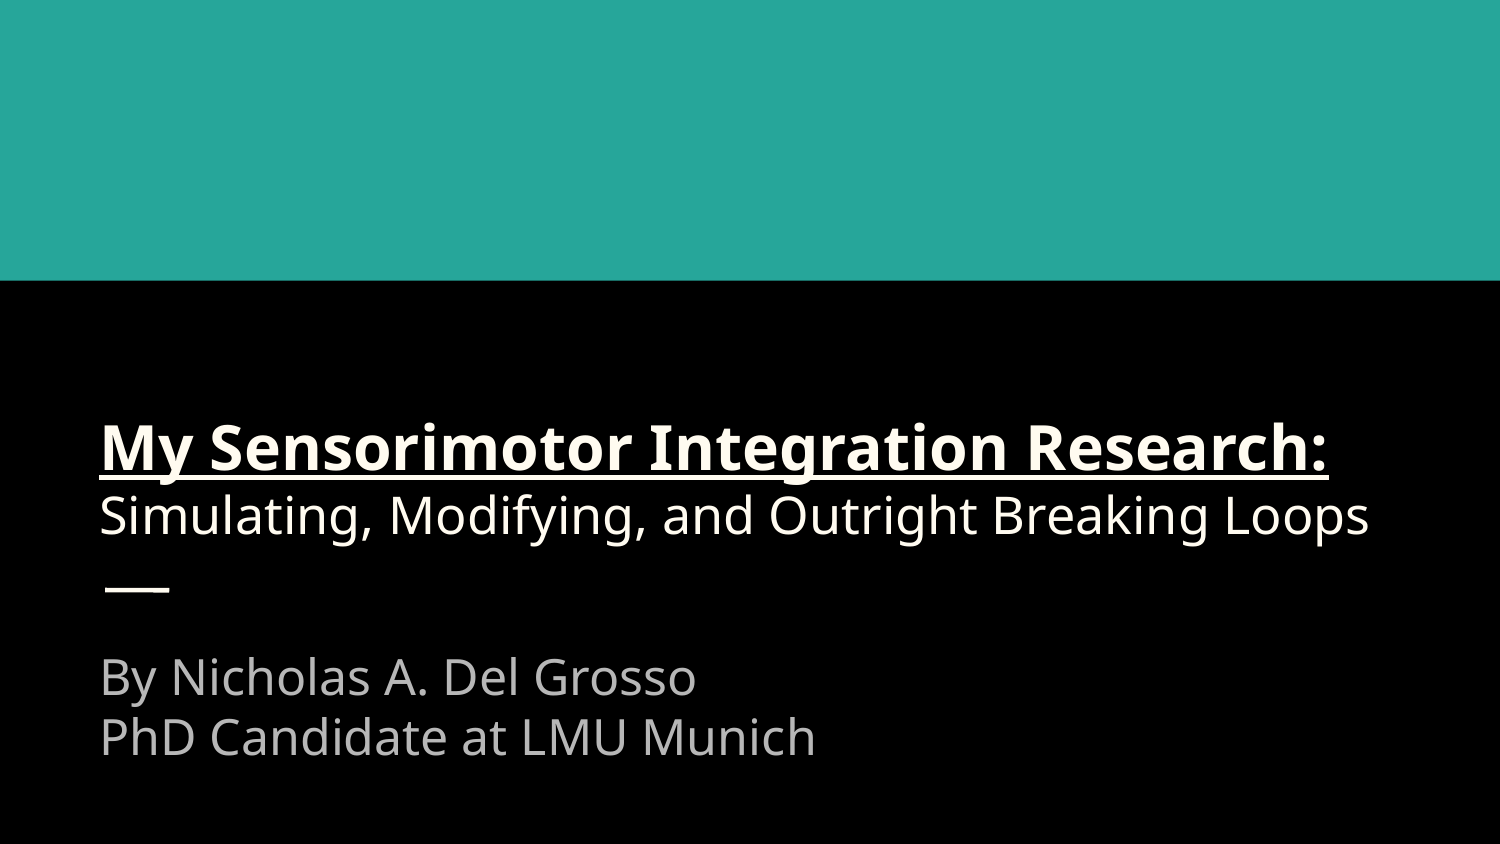

# My Sensorimotor Integration Research: Simulating, Modifying, and Outright Breaking Loops
By Nicholas A. Del Grosso
PhD Candidate at LMU Munich